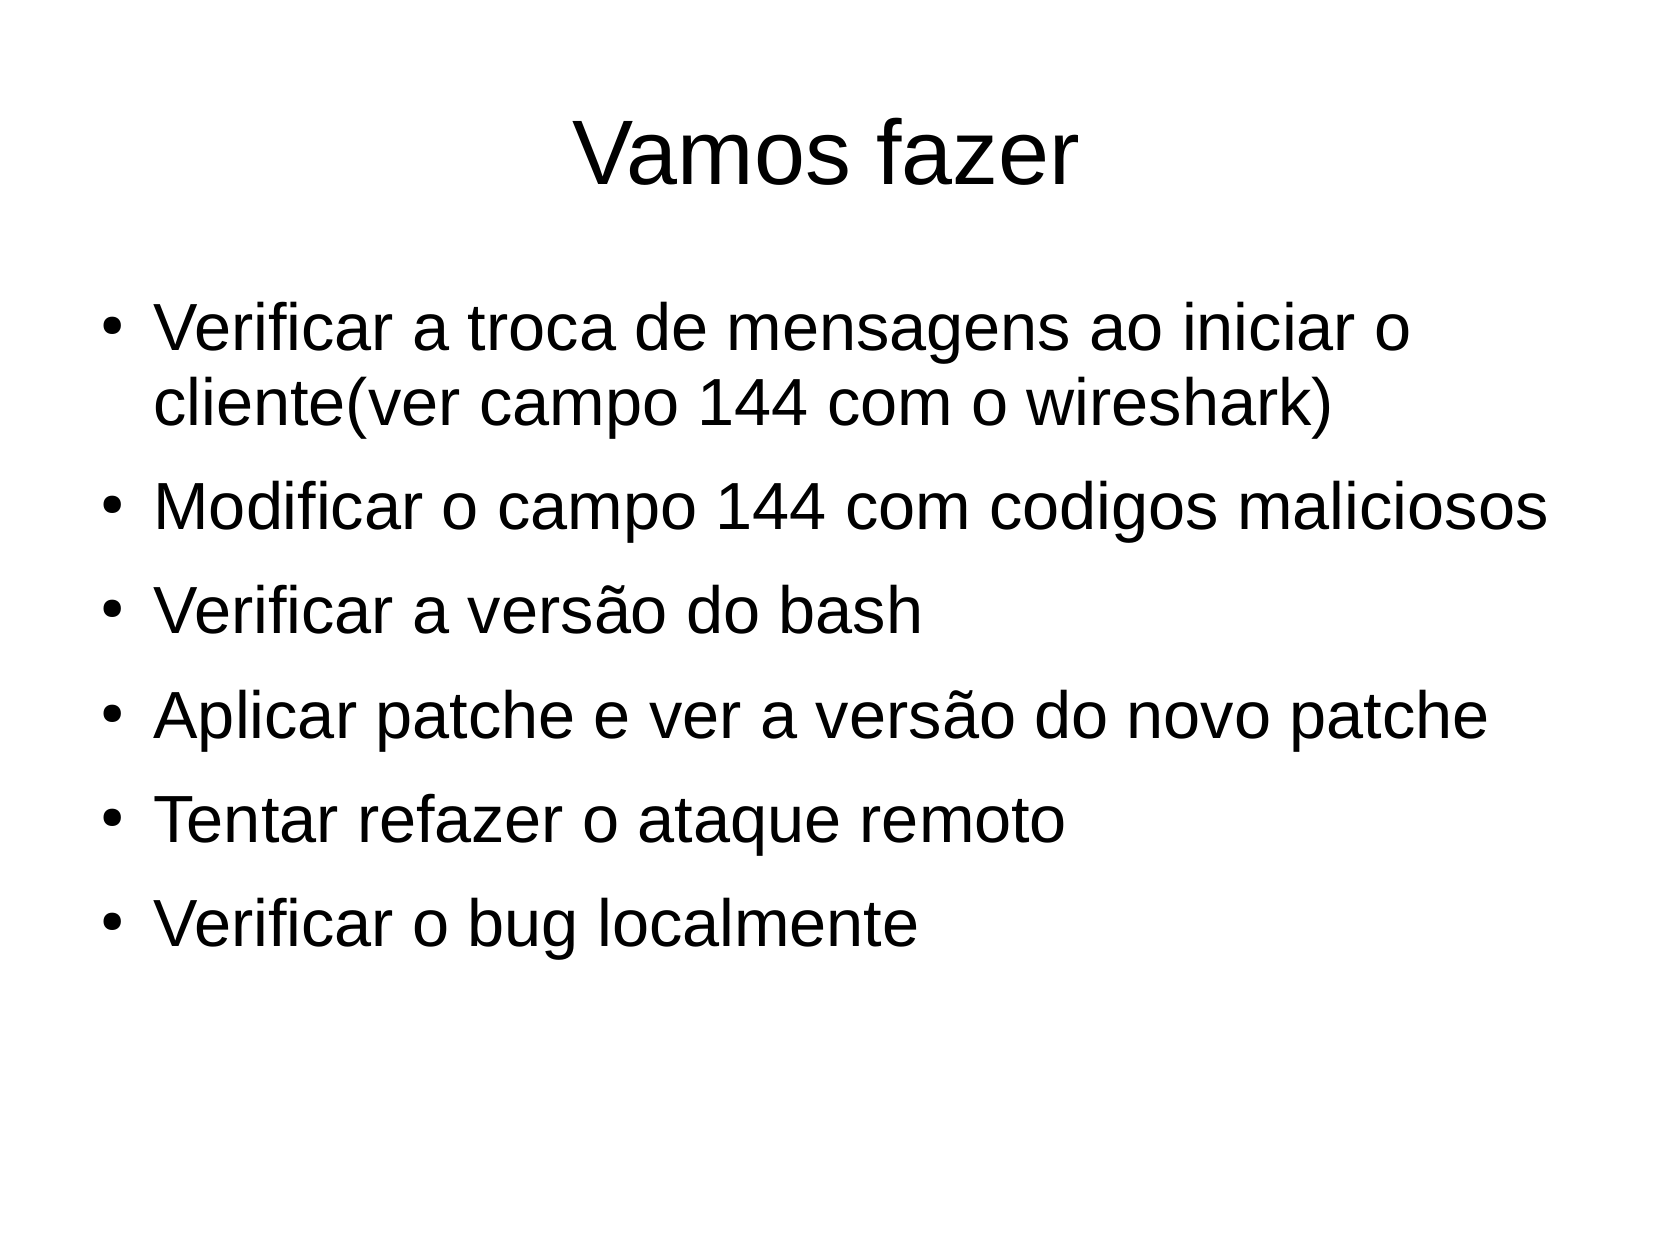

# Vamos fazer
Verificar a troca de mensagens ao iniciar o cliente(ver campo 144 com o wireshark)
Modificar o campo 144 com codigos maliciosos
Verificar a versão do bash
Aplicar patche e ver a versão do novo patche
Tentar refazer o ataque remoto
Verificar o bug localmente